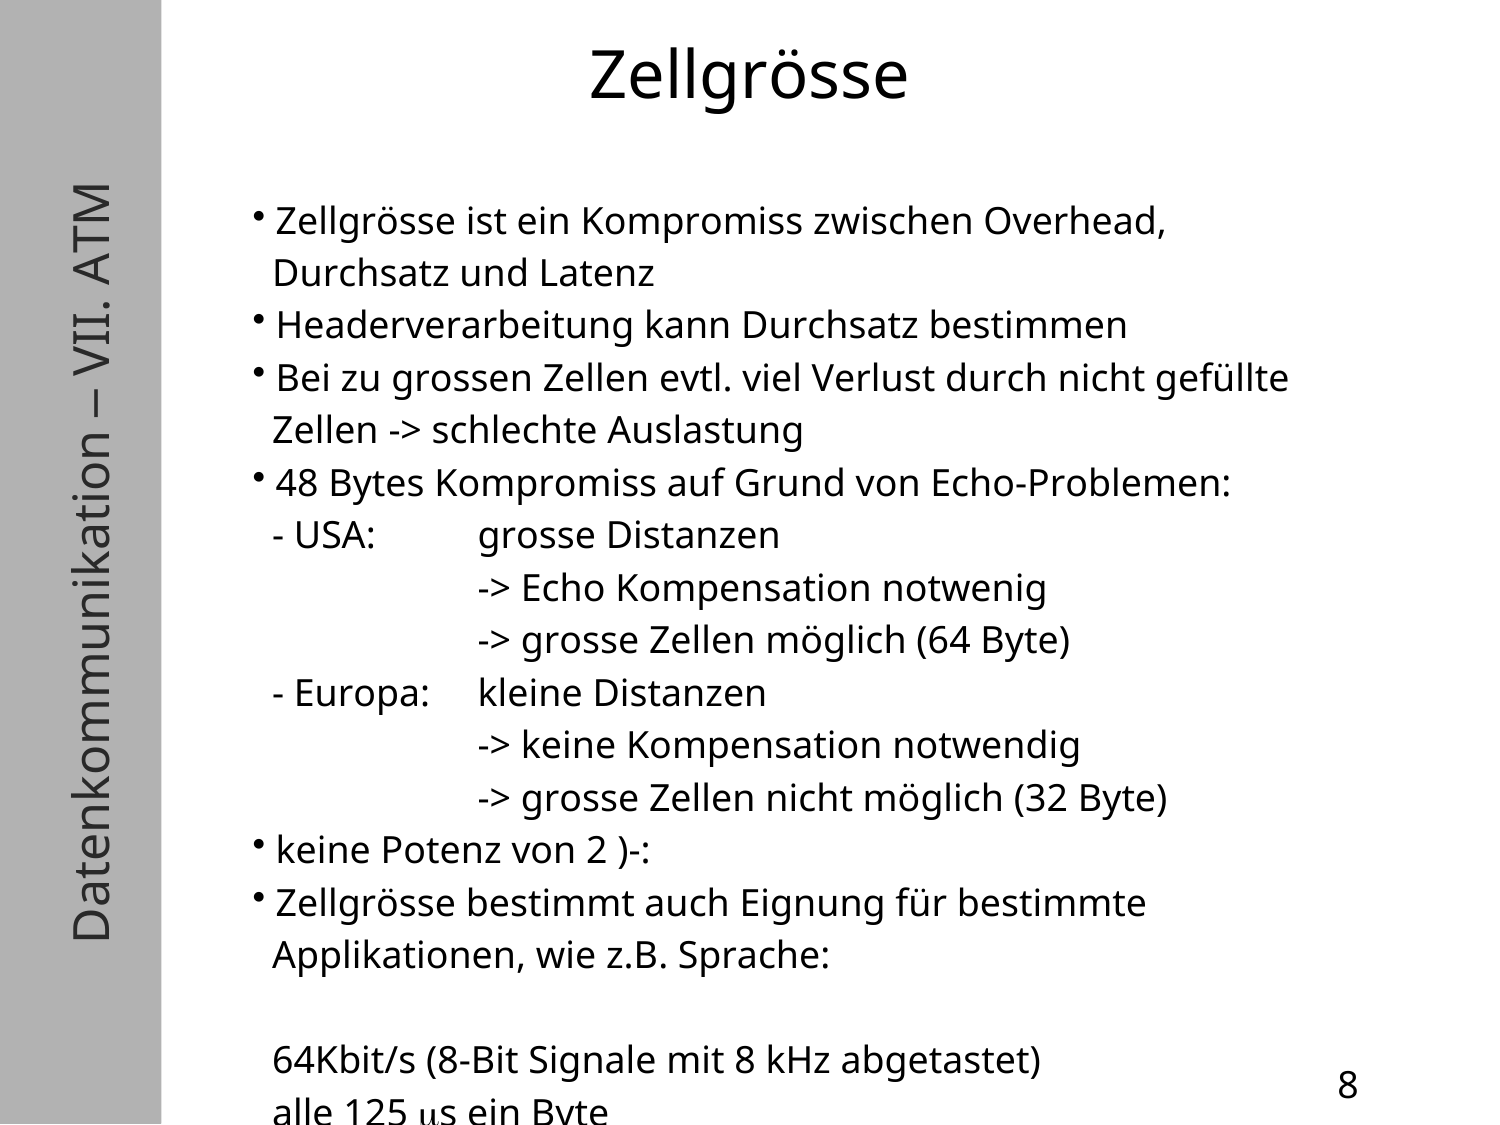

Zellgrösse
 Zellgrösse ist ein Kompromiss zwischen Overhead,
 Durchsatz und Latenz
 Headerverarbeitung kann Durchsatz bestimmen
 Bei zu grossen Zellen evtl. viel Verlust durch nicht gefüllte
 Zellen -> schlechte Auslastung
 48 Bytes Kompromiss auf Grund von Echo-Problemen:
 - USA:		grosse Distanzen
			-> Echo Kompensation notwenig
			-> grosse Zellen möglich (64 Byte)
 - Europa:	kleine Distanzen
			-> keine Kompensation notwendig
			-> grosse Zellen nicht möglich (32 Byte)
 keine Potenz von 2 )-:
 Zellgrösse bestimmt auch Eignung für bestimmte
 Applikationen, wie z.B. Sprache:
 64Kbit/s (8-Bit Signale mit 8 kHz abgetastet)
 alle 125 ms ein Byte
 bei Zellgrösse von 1000 Bytes -> 125ms Latenz bevor Zelle
 abgeschickt werden kann
Datenkommunikation – VII. ATM